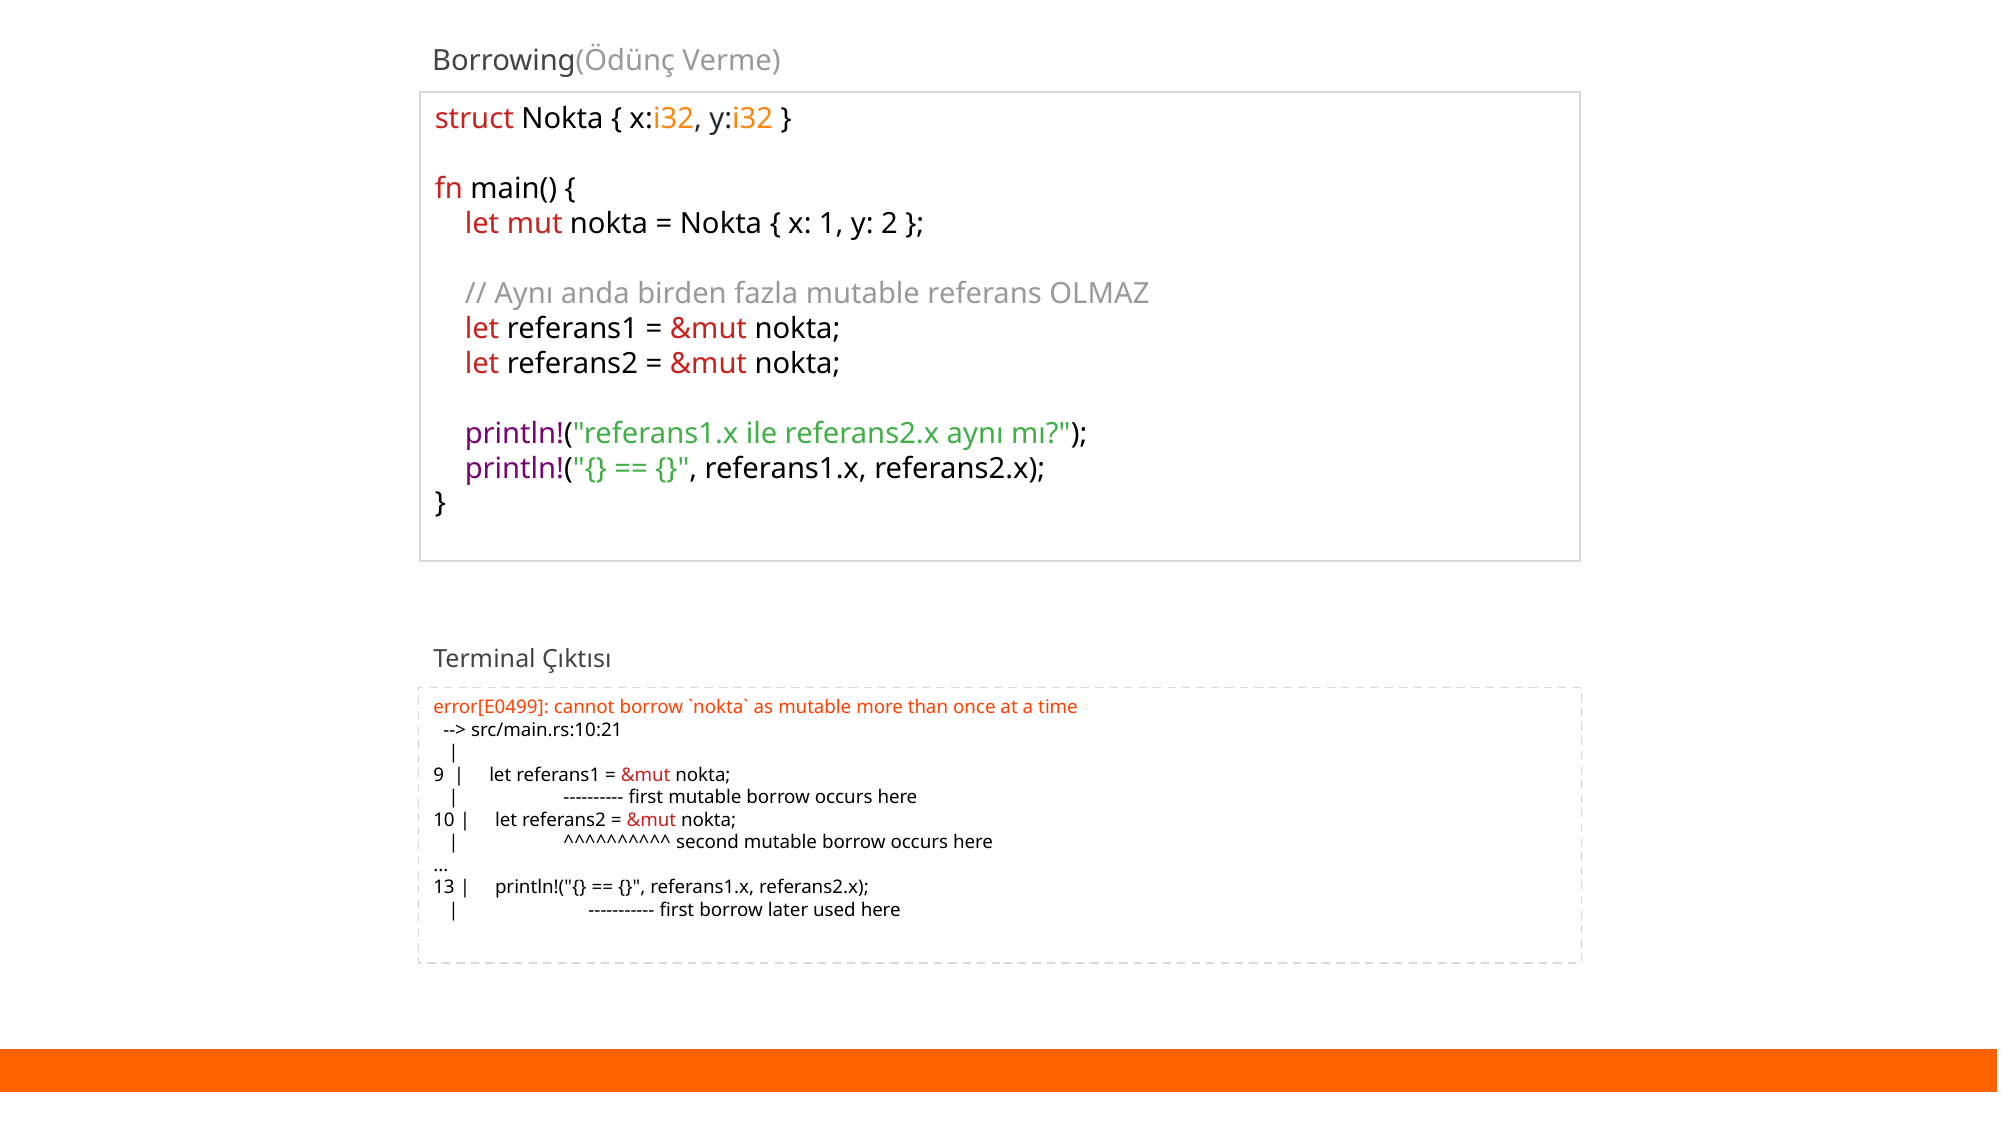

Borrowing(Ödünç Verme)
struct Nokta { x:i32, y:i32 }
fn main() {
 let mut nokta = Nokta { x: 1, y: 2 };
 // Aynı anda birden fazla mutable referans OLMAZ
 let referans1 = &mut nokta;
 let referans2 = &mut nokta;
 println!("referans1.x ile referans2.x aynı mı?");
 println!("{} == {}", referans1.x, referans2.x);
}
Terminal Çıktısı
error[E0499]: cannot borrow `nokta` as mutable more than once at a time
 --> src/main.rs:10:21
 |
9 | let referans1 = &mut nokta;
 | ---------- first mutable borrow occurs here
10 | let referans2 = &mut nokta;
 | ^^^^^^^^^^ second mutable borrow occurs here
...
13 | println!("{} == {}", referans1.x, referans2.x);
 | ----------- first borrow later used here